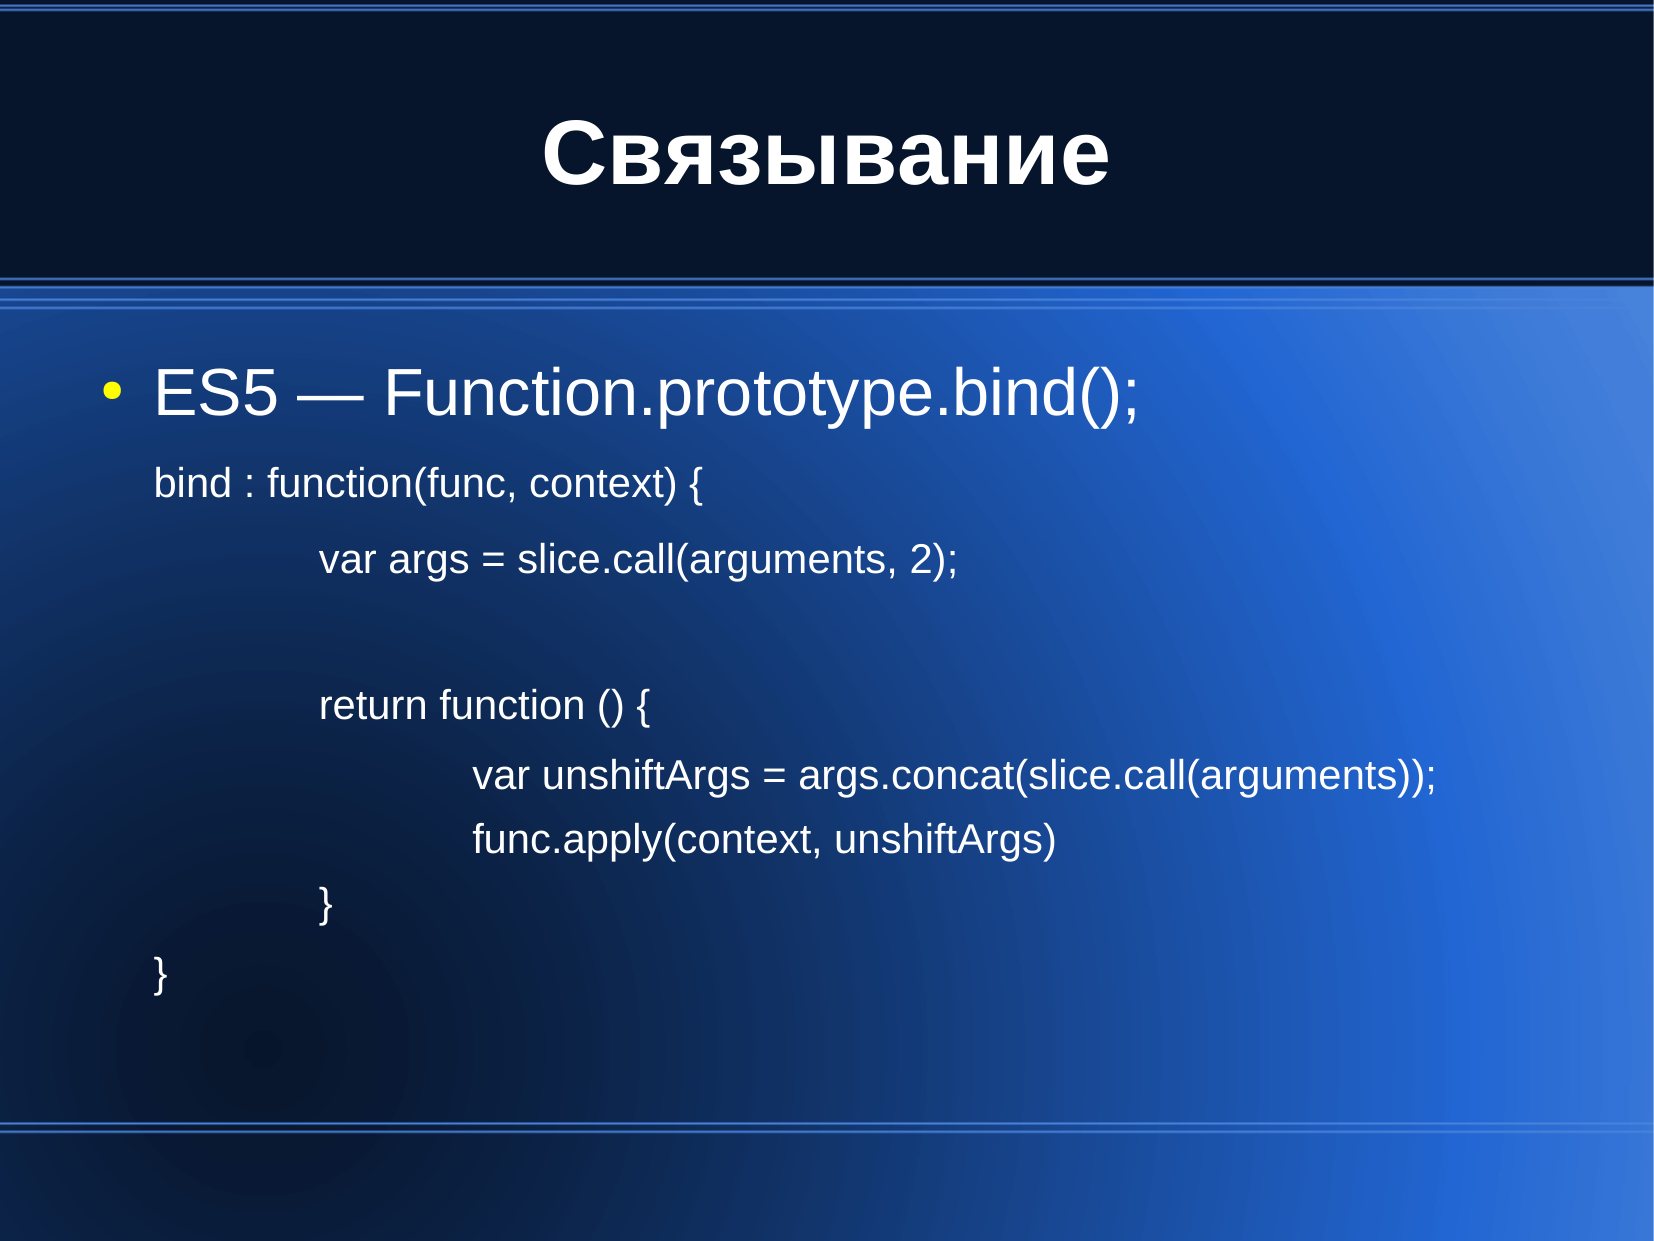

# Связывание
ES5 — Function.prototype.bind();
bind : function(func, context) {
var args = slice.call(arguments, 2);
return function () {
var unshiftArgs = args.concat(slice.call(arguments));
func.apply(context, unshiftArgs)
}
}